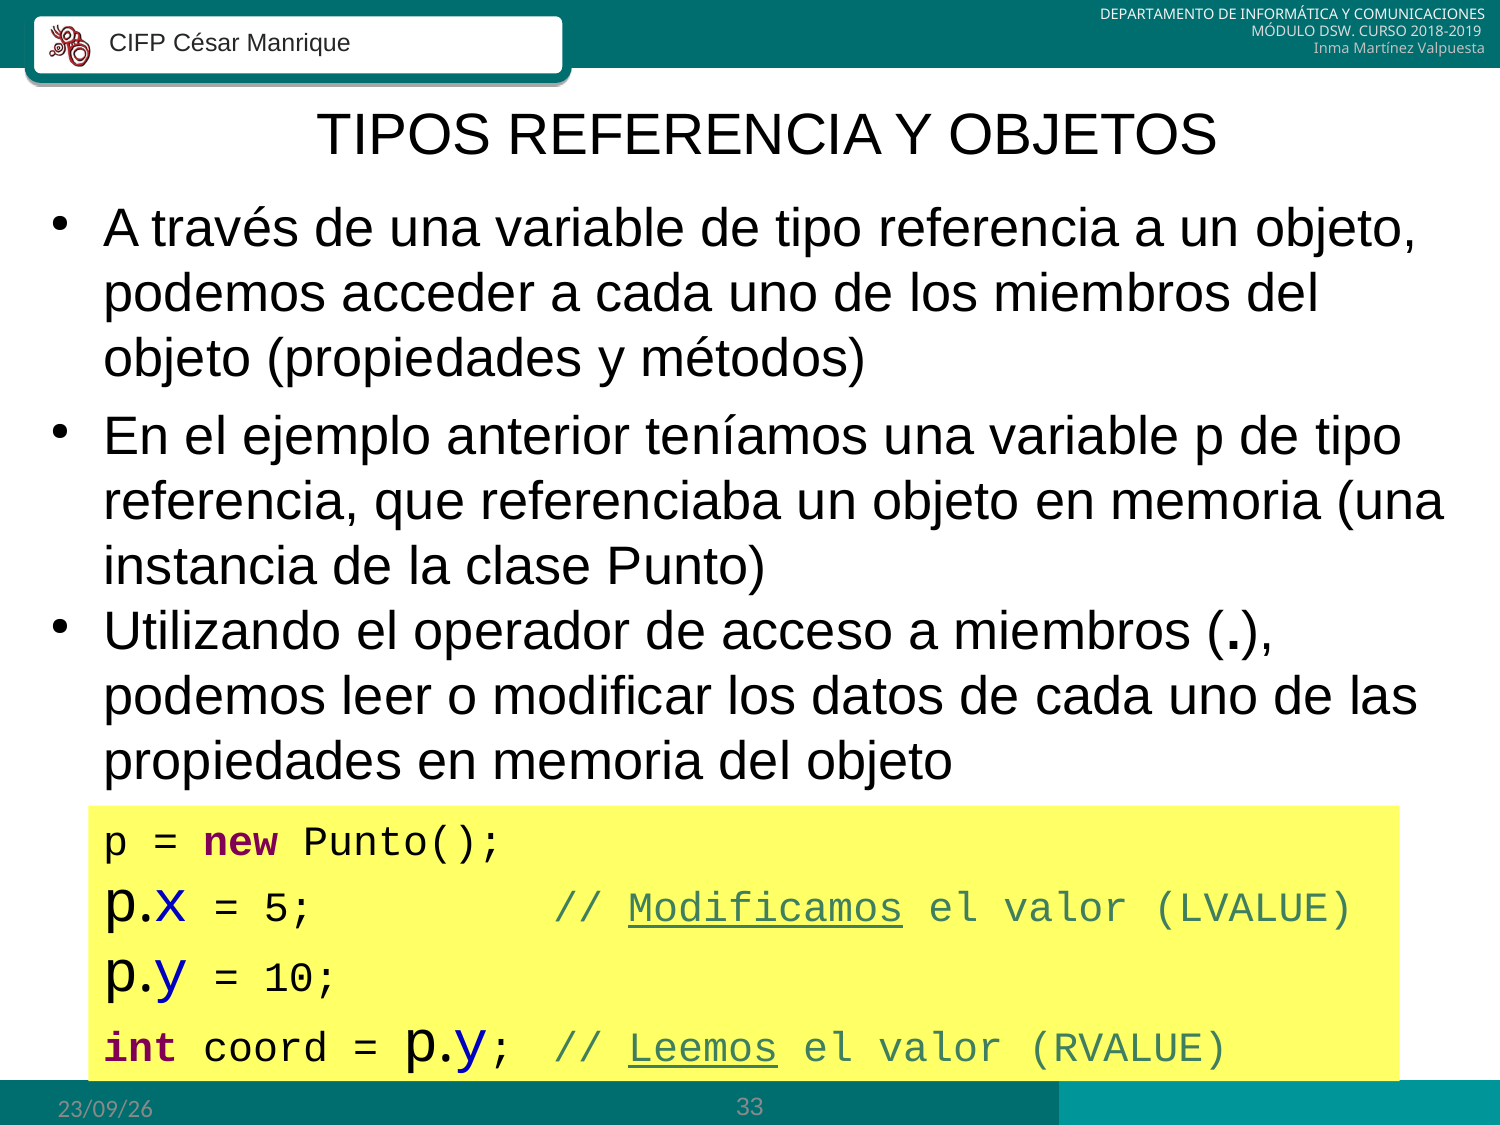

# TIPOS REFERENCIA Y OBJETOS
A través de una variable de tipo referencia a un objeto, podemos acceder a cada uno de los miembros del objeto (propiedades y métodos)
En el ejemplo anterior teníamos una variable p de tipo referencia, que referenciaba un objeto en memoria (una instancia de la clase Punto)
Utilizando el operador de acceso a miembros (.), podemos leer o modificar los datos de cada uno de las propiedades en memoria del objeto
p = new Punto();
p.x = 5;		// Modificamos el valor (LVALUE)
p.y = 10;
int coord = p.y;	// Leemos el valor (RVALUE)